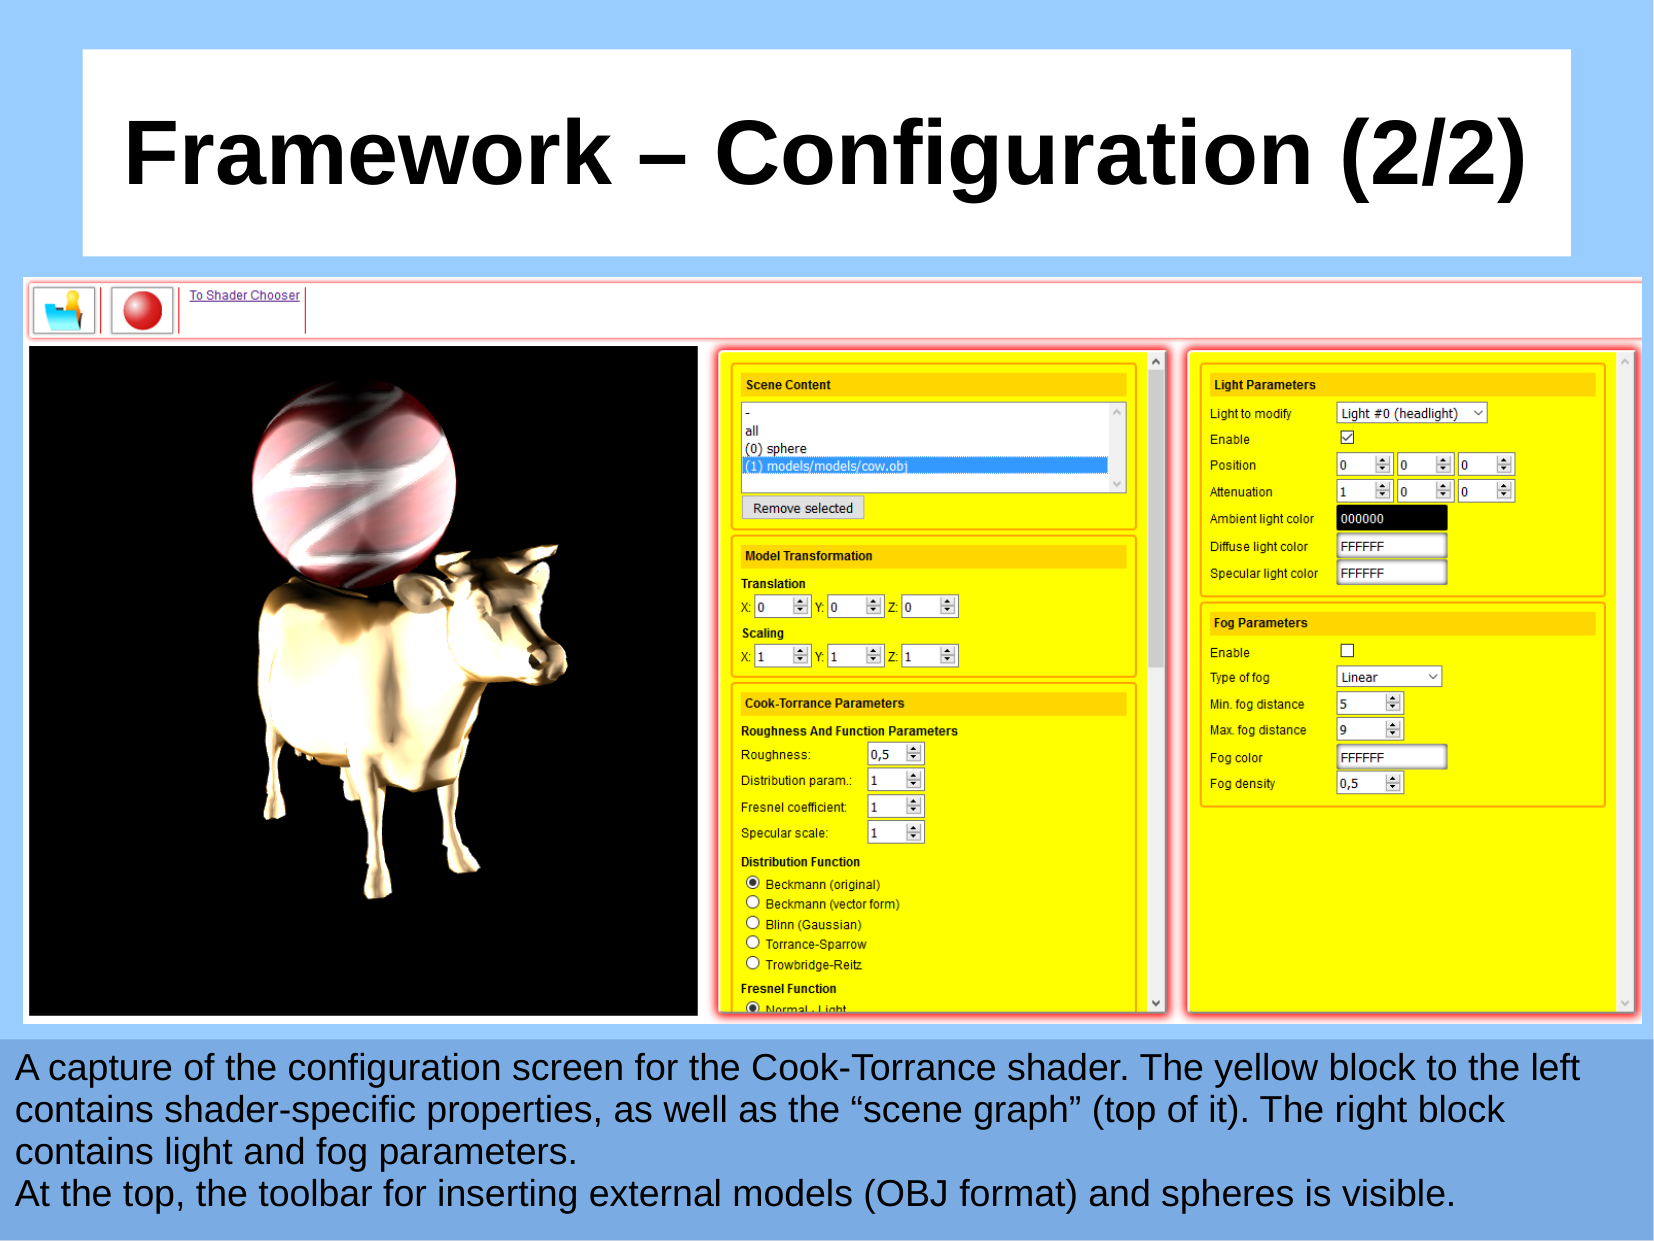

# Framework – Configuration (2/2)
A capture of the configuration screen for the Cook-Torrance shader. The yellow block to the left contains shader-specific properties, as well as the “scene graph” (top of it). The right block contains light and fog parameters.
At the top, the toolbar for inserting external models (OBJ format) and spheres is visible.